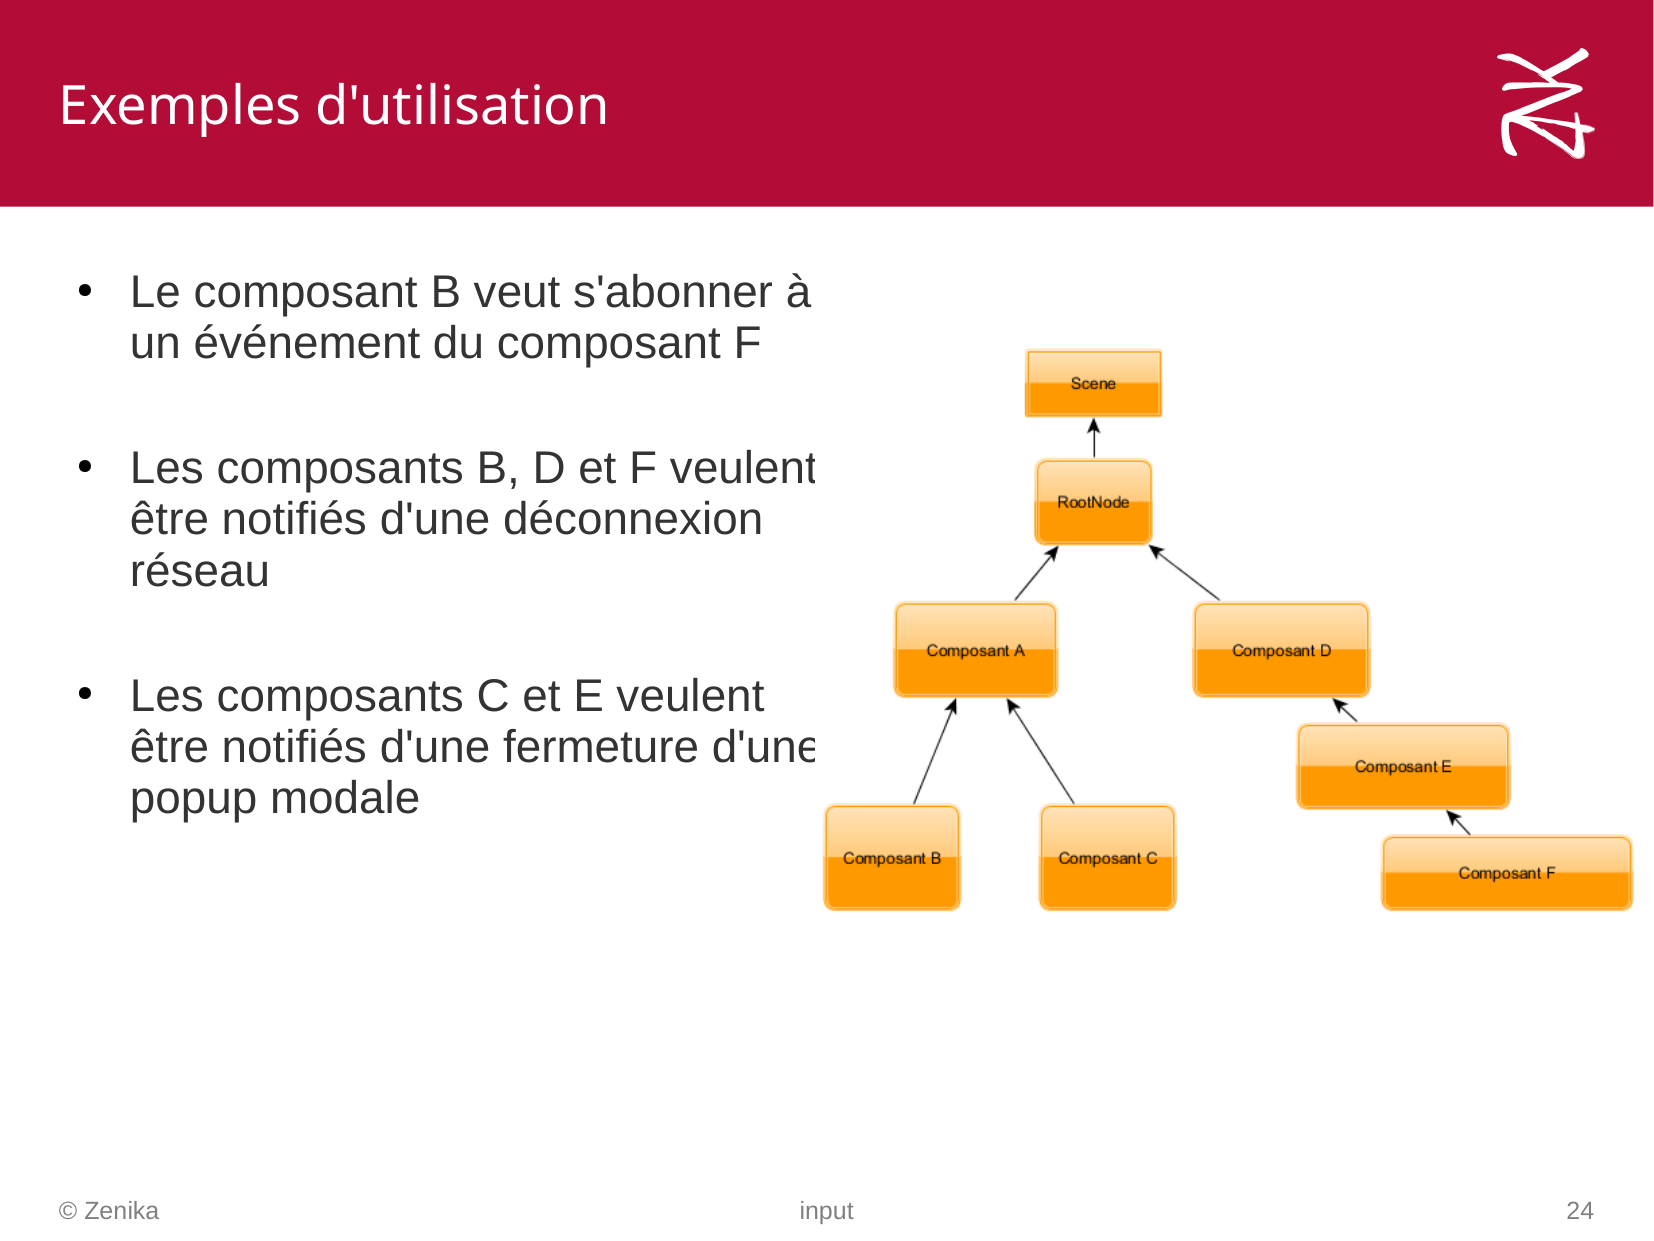

# Exemples d'utilisation
Le composant B veut s'abonner à un événement du composant F
Les composants B, D et F veulent être notifiés d'une déconnexion réseau
Les composants C et E veulent être notifiés d'une fermeture d'une popup modale